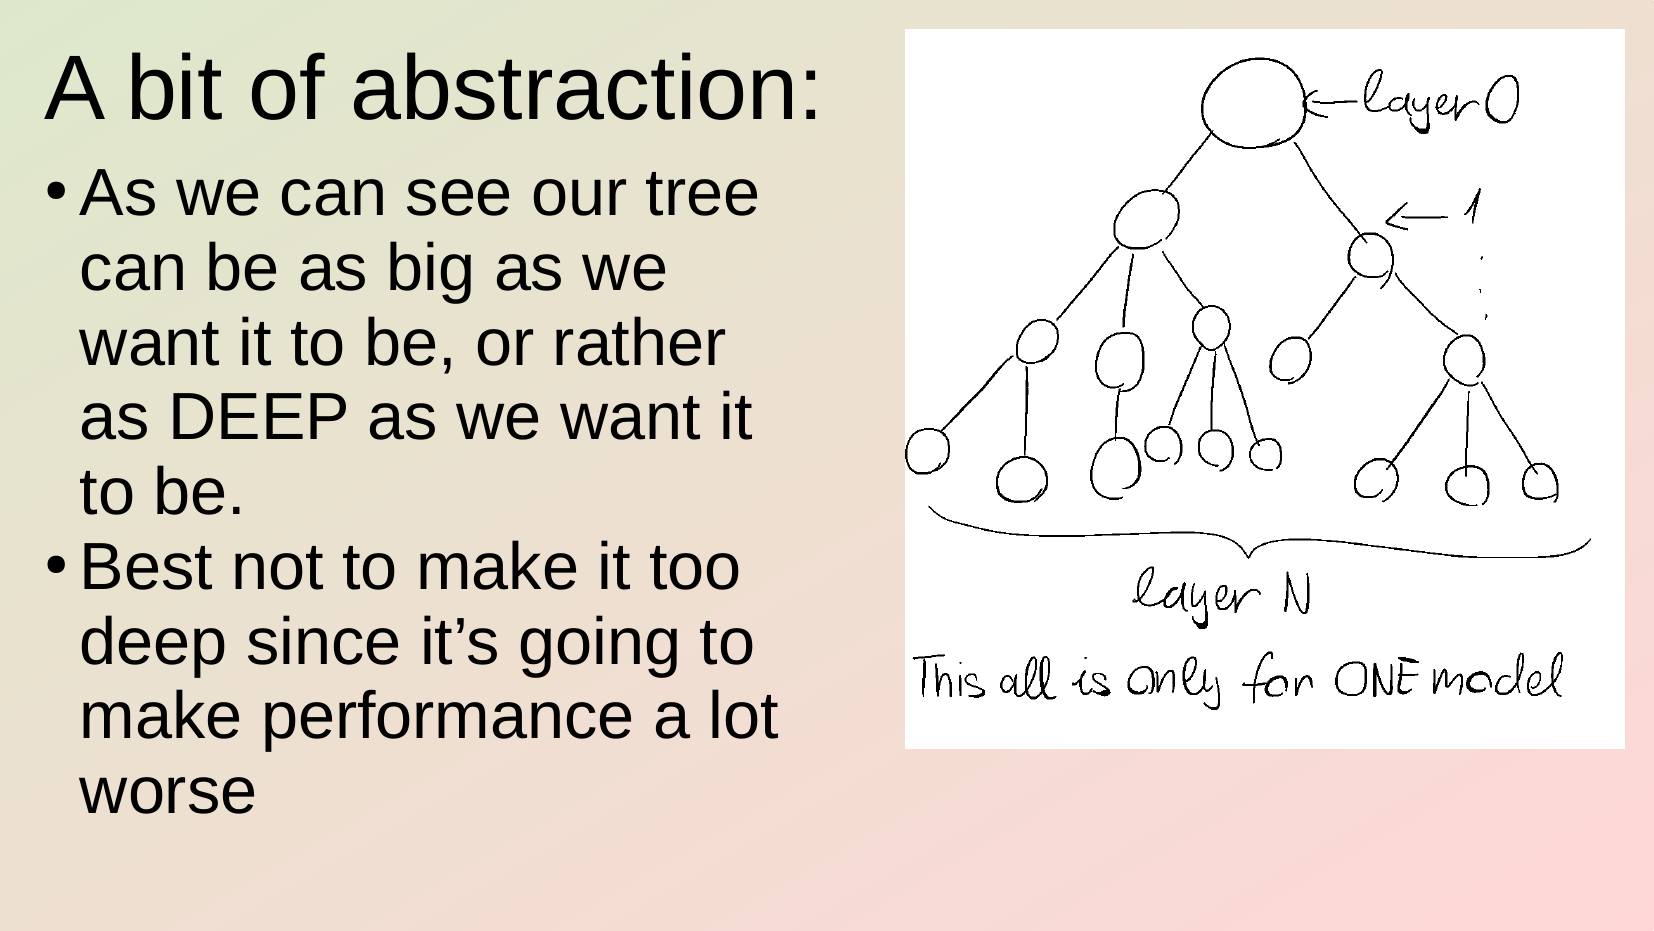

A bit of abstraction:
As we can see our tree can be as big as we want it to be, or rather as DEEP as we want it to be.
Best not to make it too deep since it’s going to make performance a lot worse